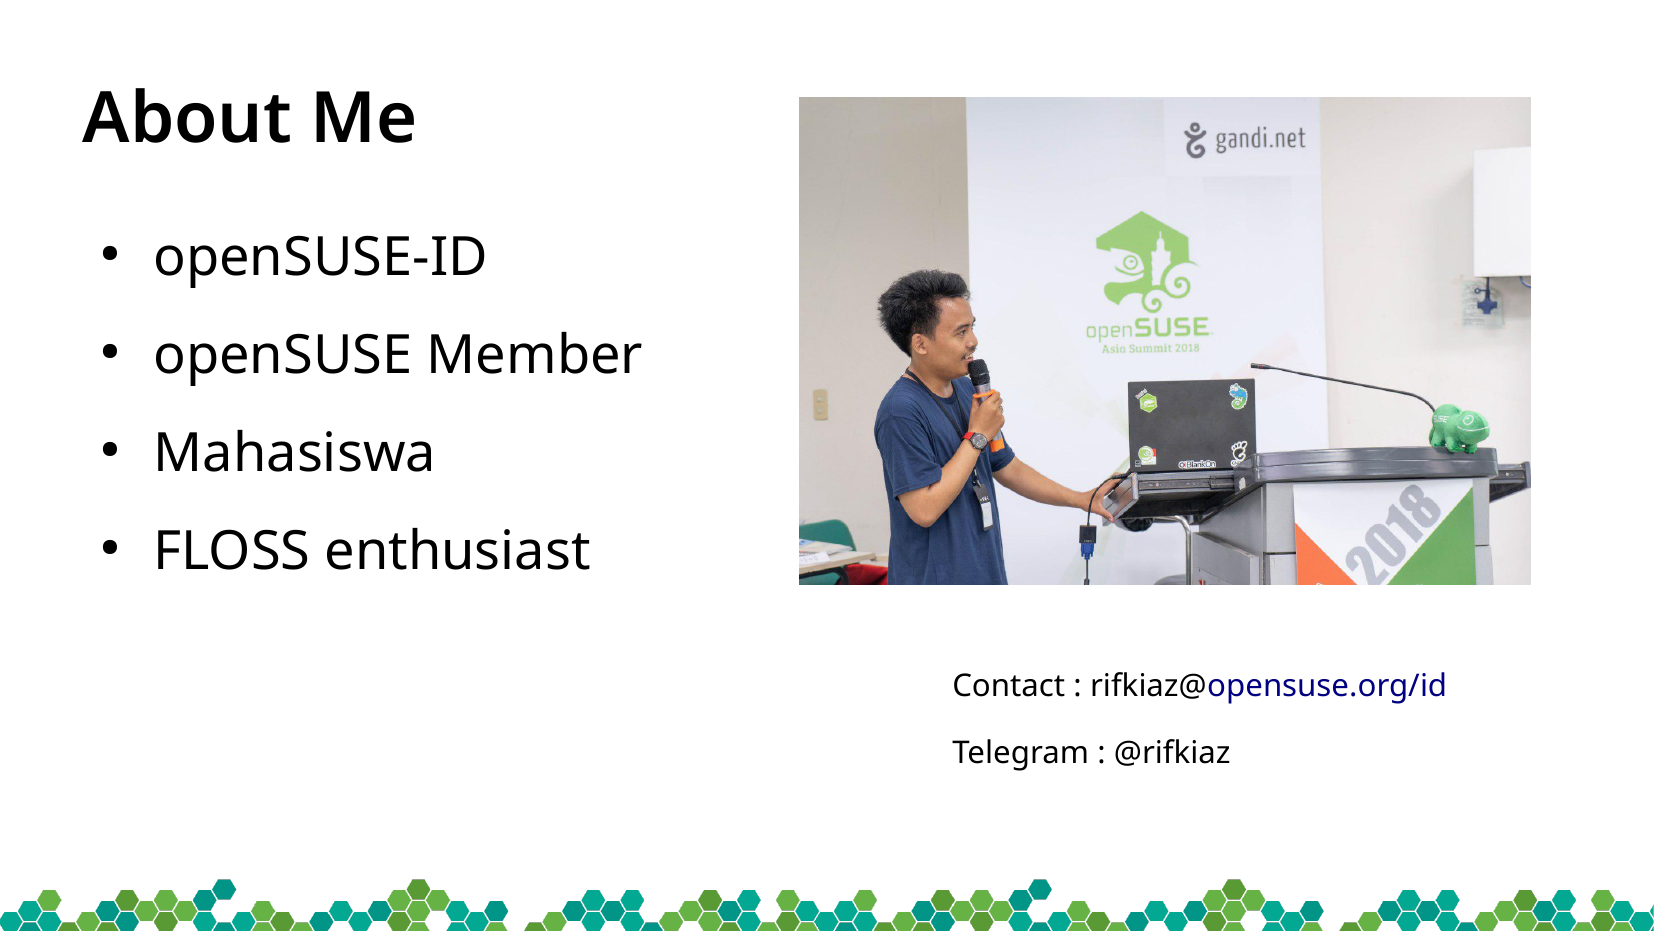

# About Me
openSUSE-ID
openSUSE Member
Mahasiswa
FLOSS enthusiast
Contact : rifkiaz@opensuse.org/id
Telegram : @rifkiaz